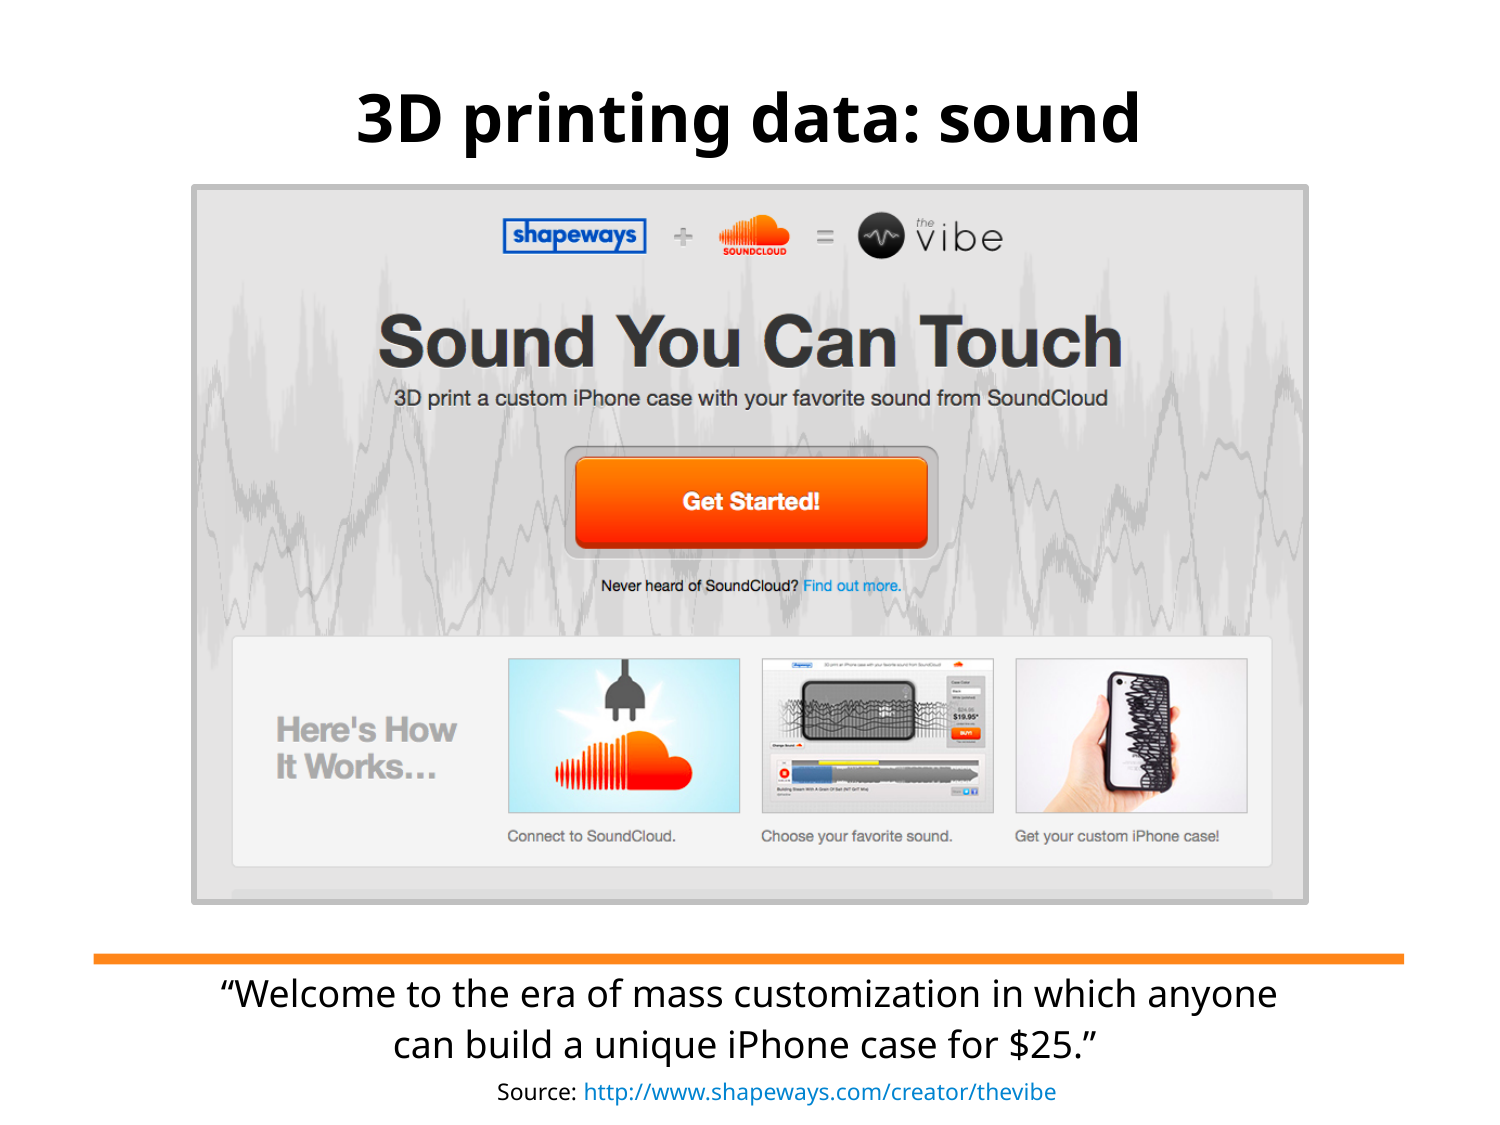

# 3D printing data: sound
“Welcome to the era of mass customization in which anyone can build a unique iPhone case for $25.”
Source: http://www.shapeways.com/creator/thevibe